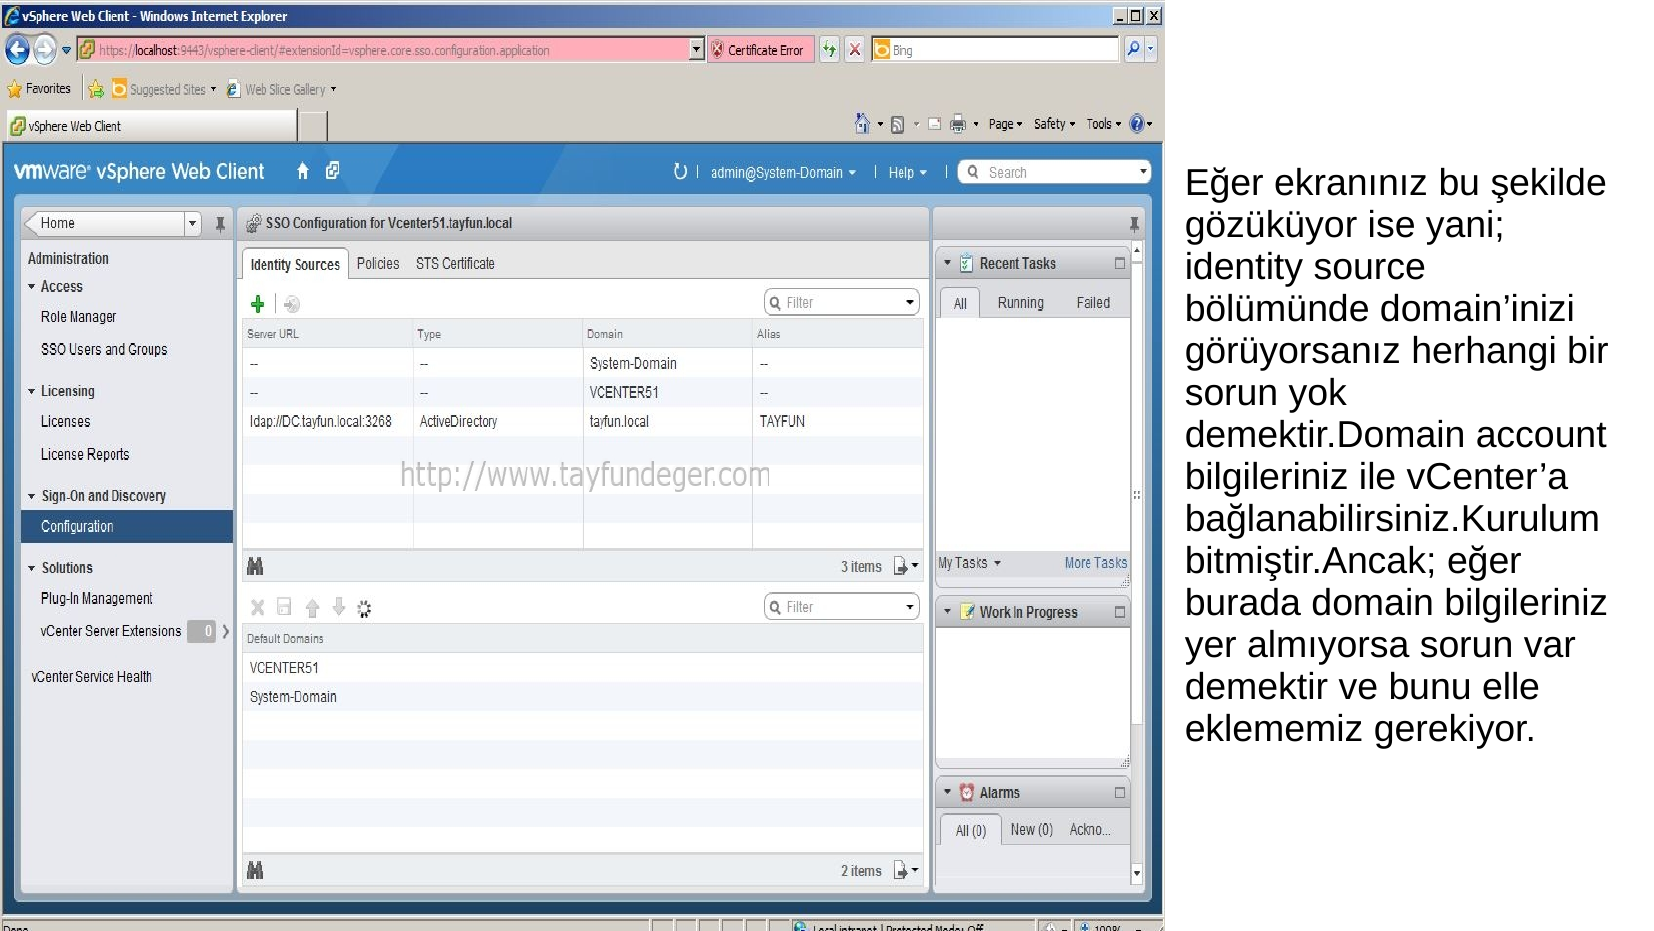

Eğer ekranınız bu şekilde gözüküyor ise yani; identity source bölümünde domain’inizi görüyorsanız herhangi bir sorun yok demektir.Domain account bilgileriniz ile vCenter’a bağlanabilirsiniz.Kurulum bitmiştir.Ancak; eğer burada domain bilgileriniz yer almıyorsa sorun var demektir ve bunu elle eklememiz gerekiyor.